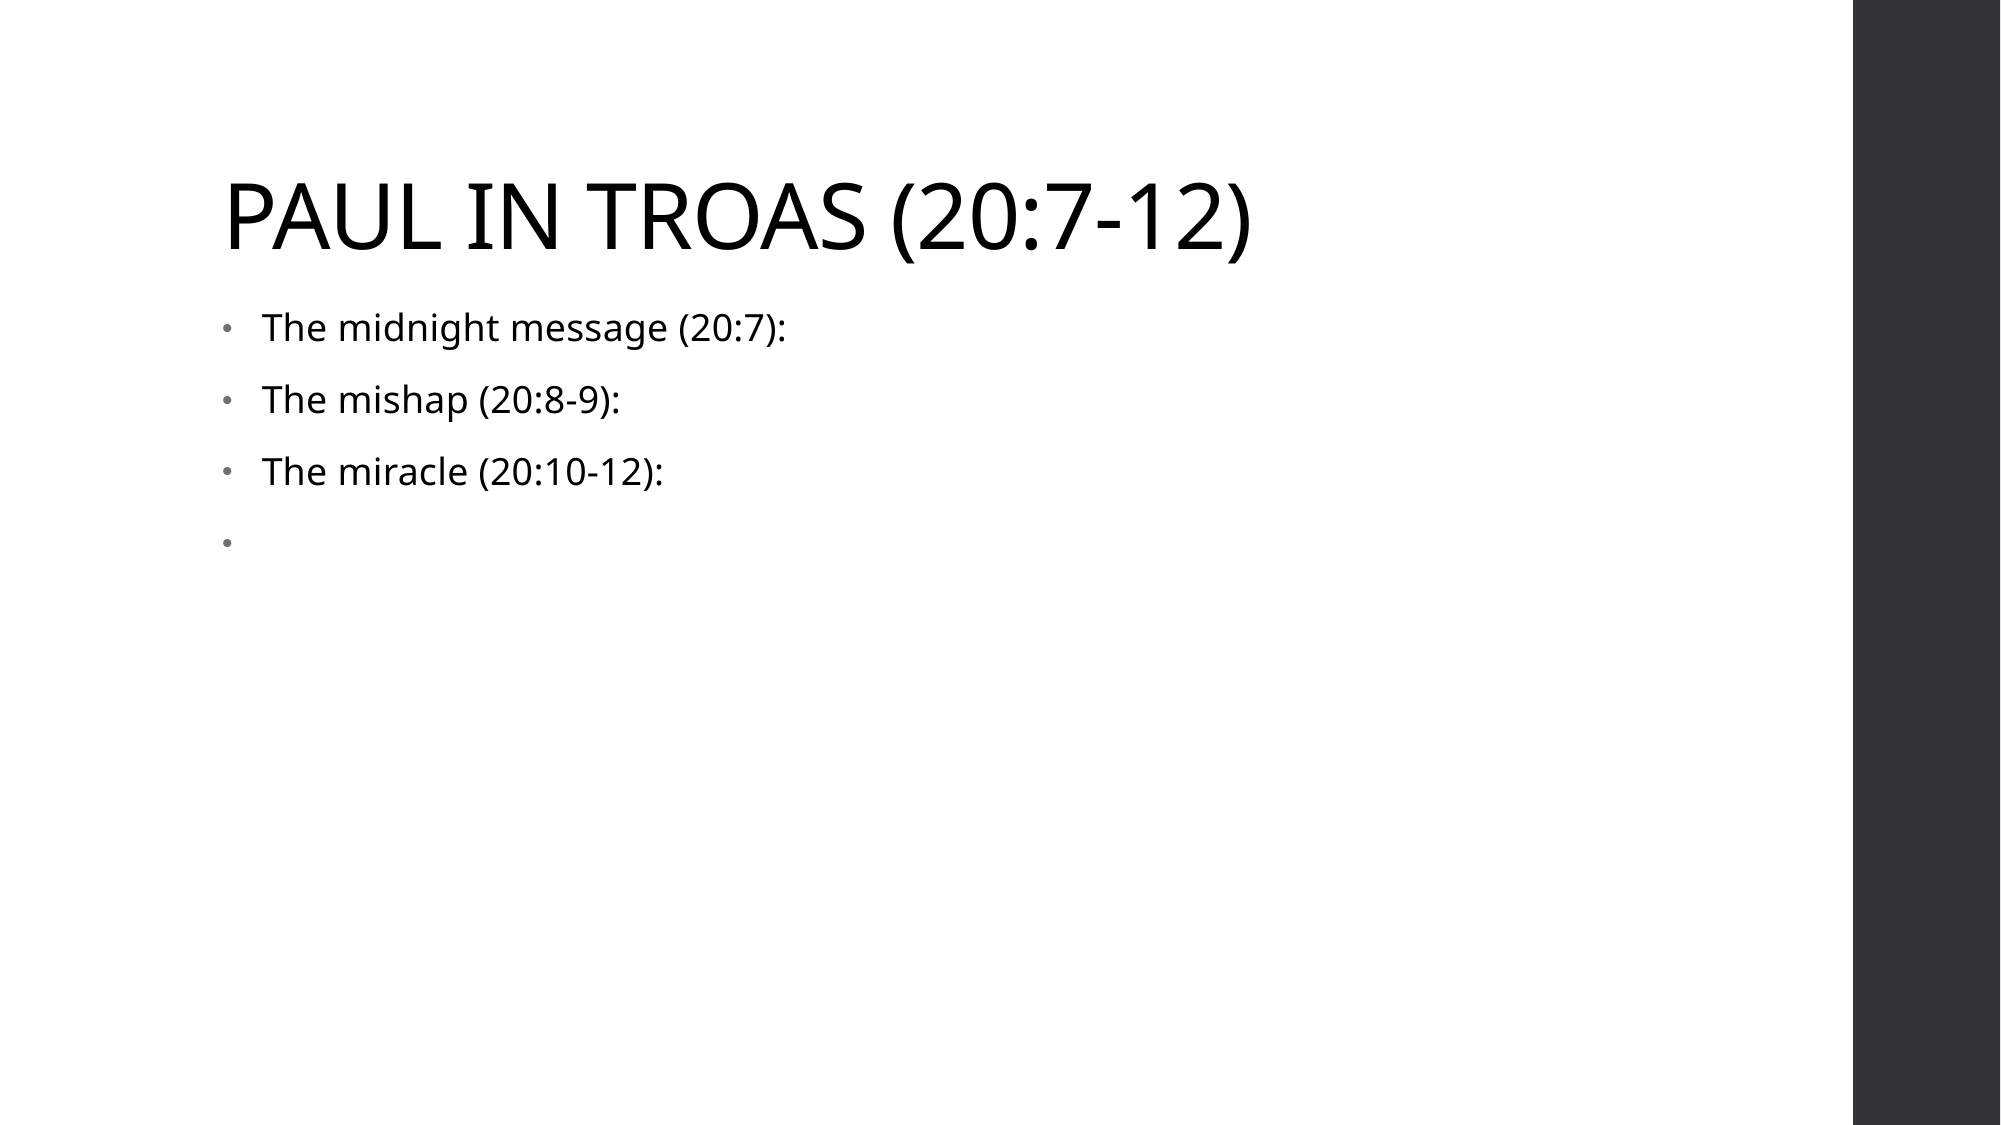

# PAUL IN TROAS (20:7-12)
 The midnight message (20:7):
 The mishap (20:8-9):
 The miracle (20:10-12):